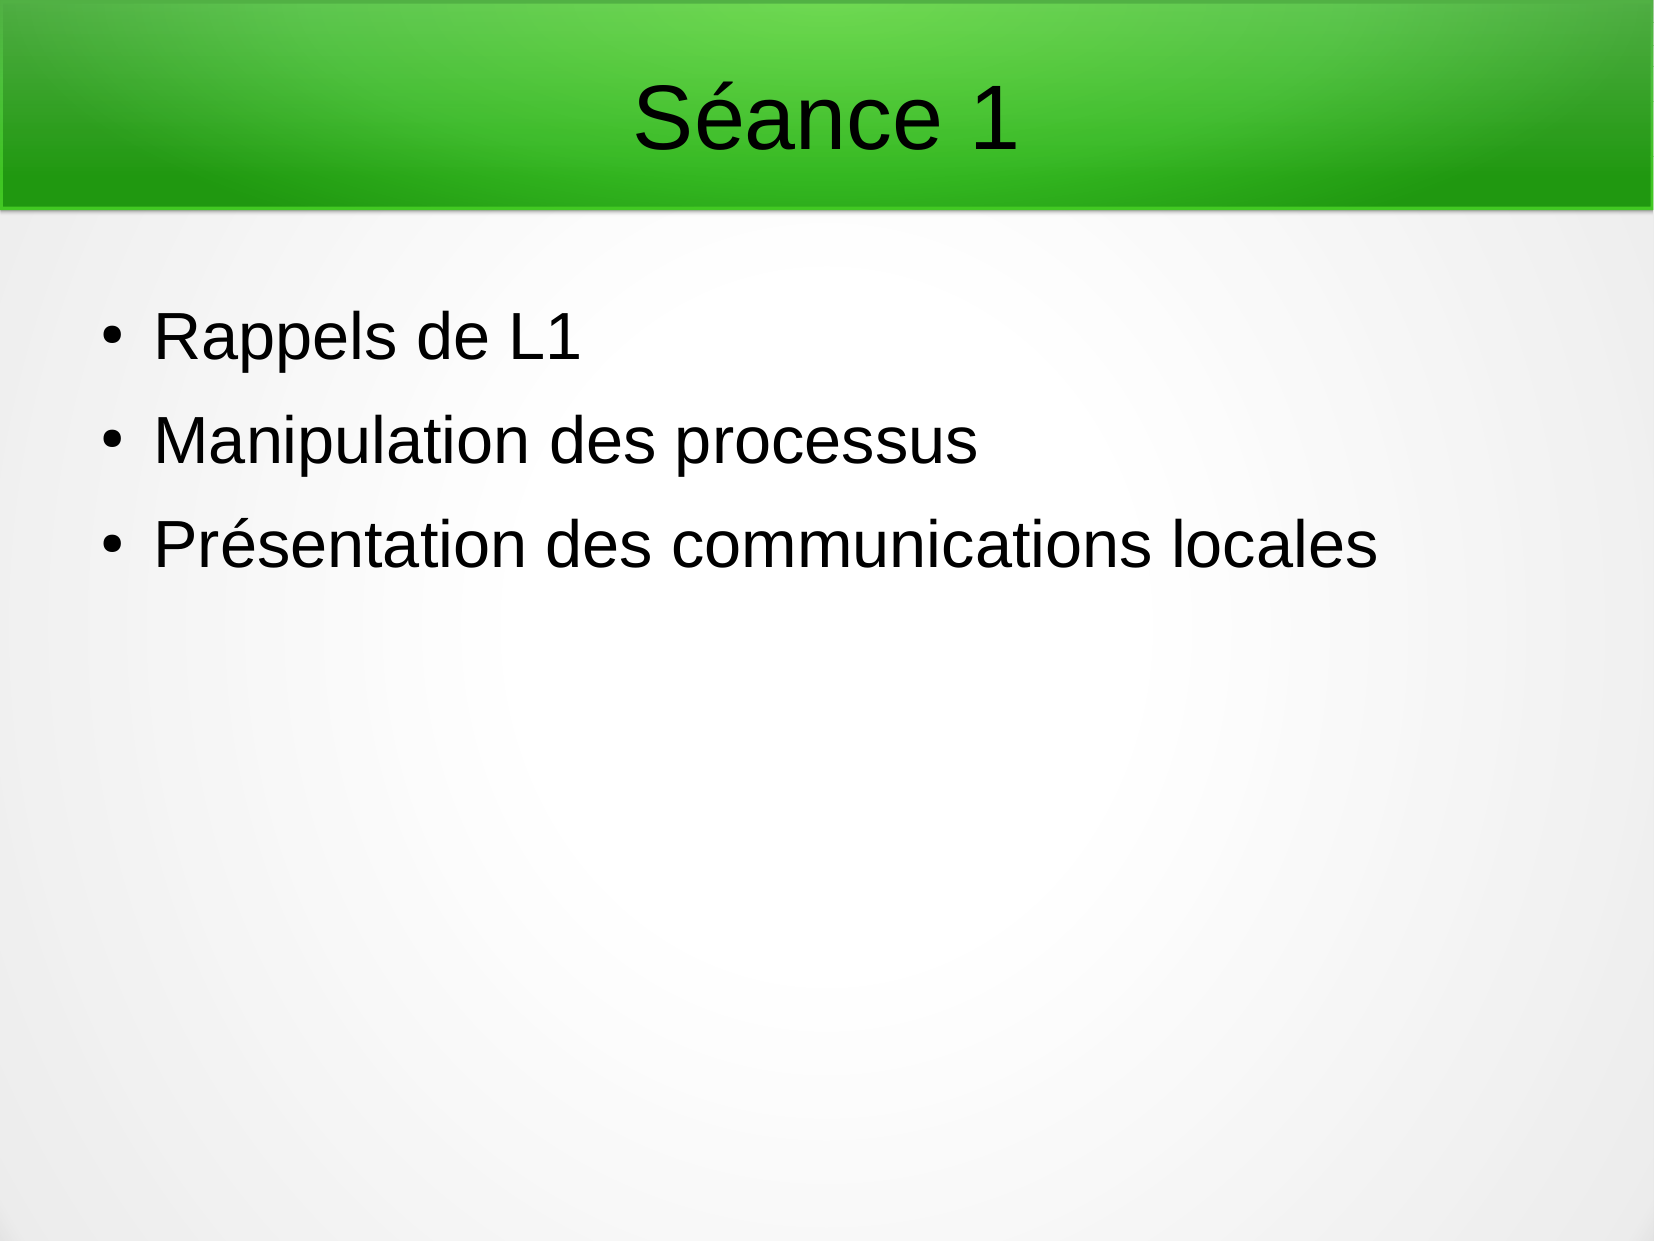

# Séance 1
Rappels de L1
Manipulation des processus
Présentation des communications locales